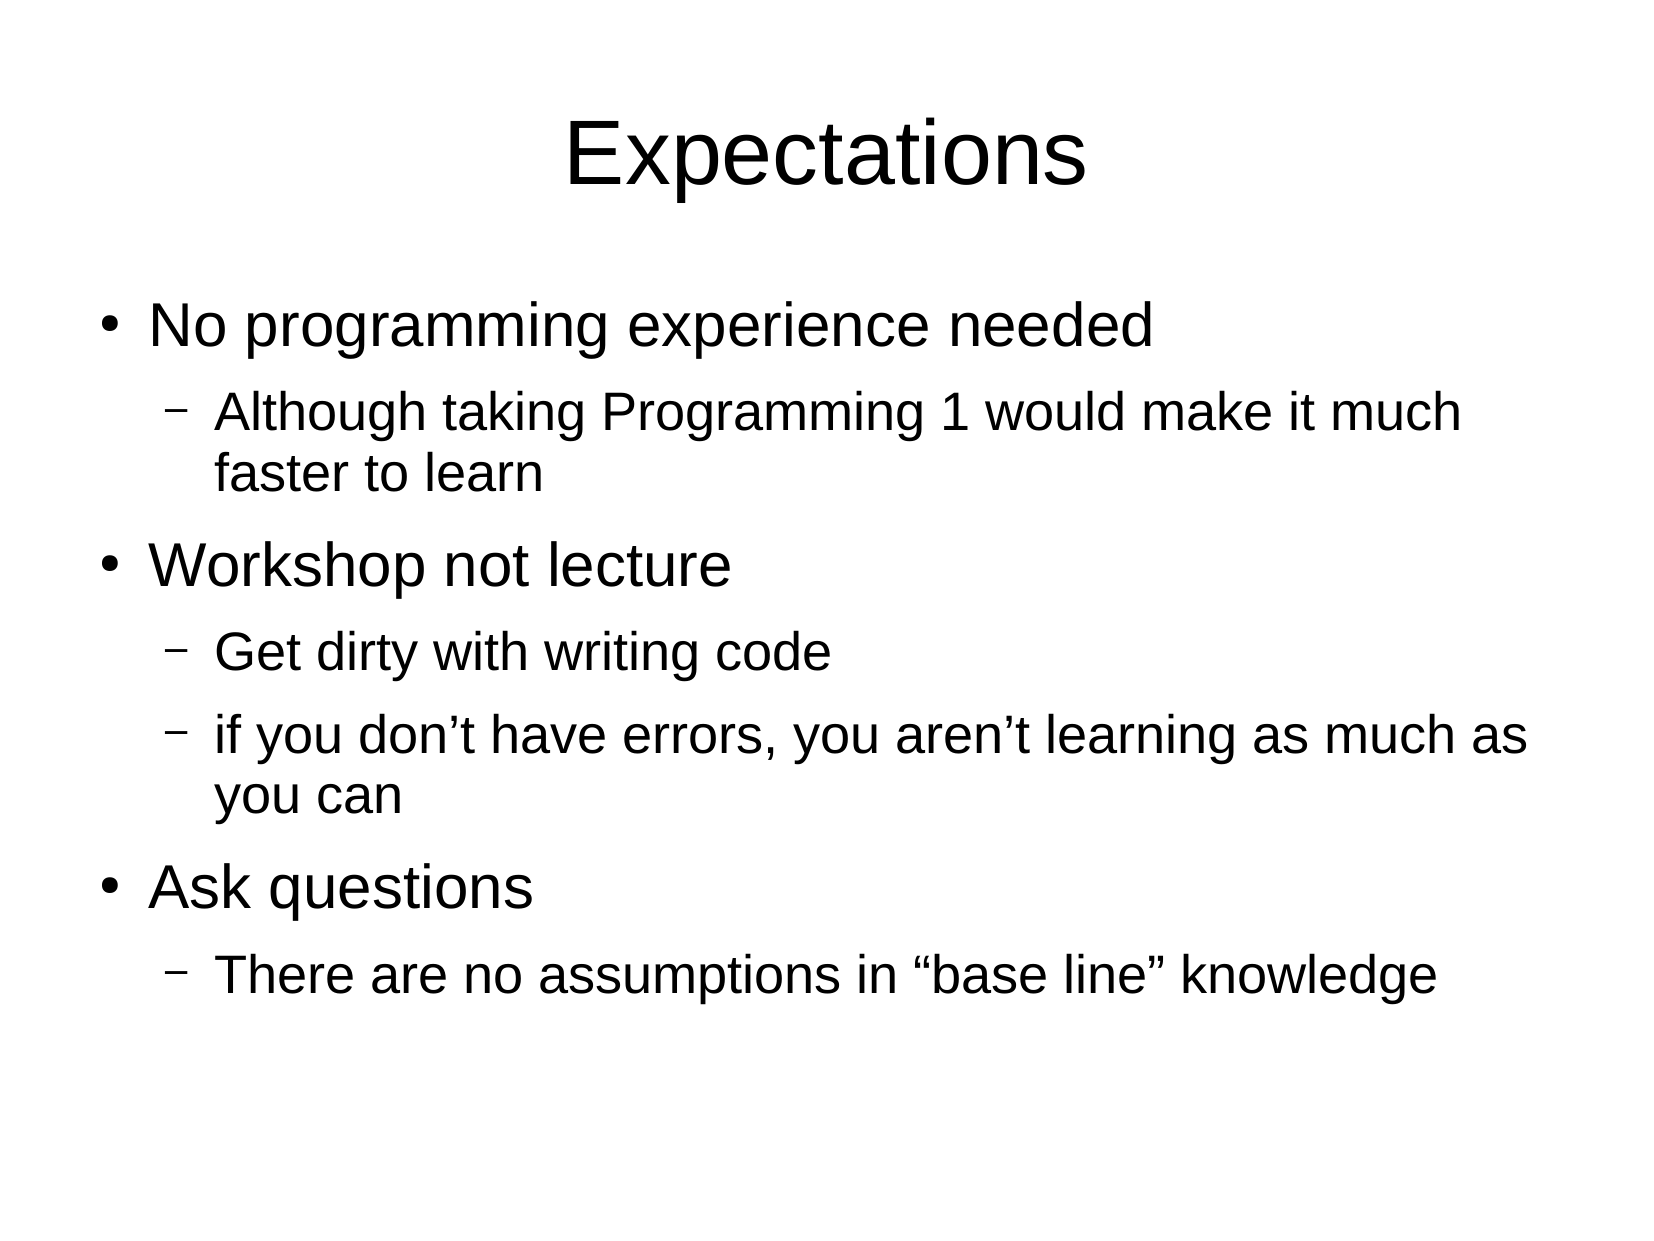

# Expectations
No programming experience needed
Although taking Programming 1 would make it much faster to learn
Workshop not lecture
Get dirty with writing code
if you don’t have errors, you aren’t learning as much as you can
Ask questions
There are no assumptions in “base line” knowledge